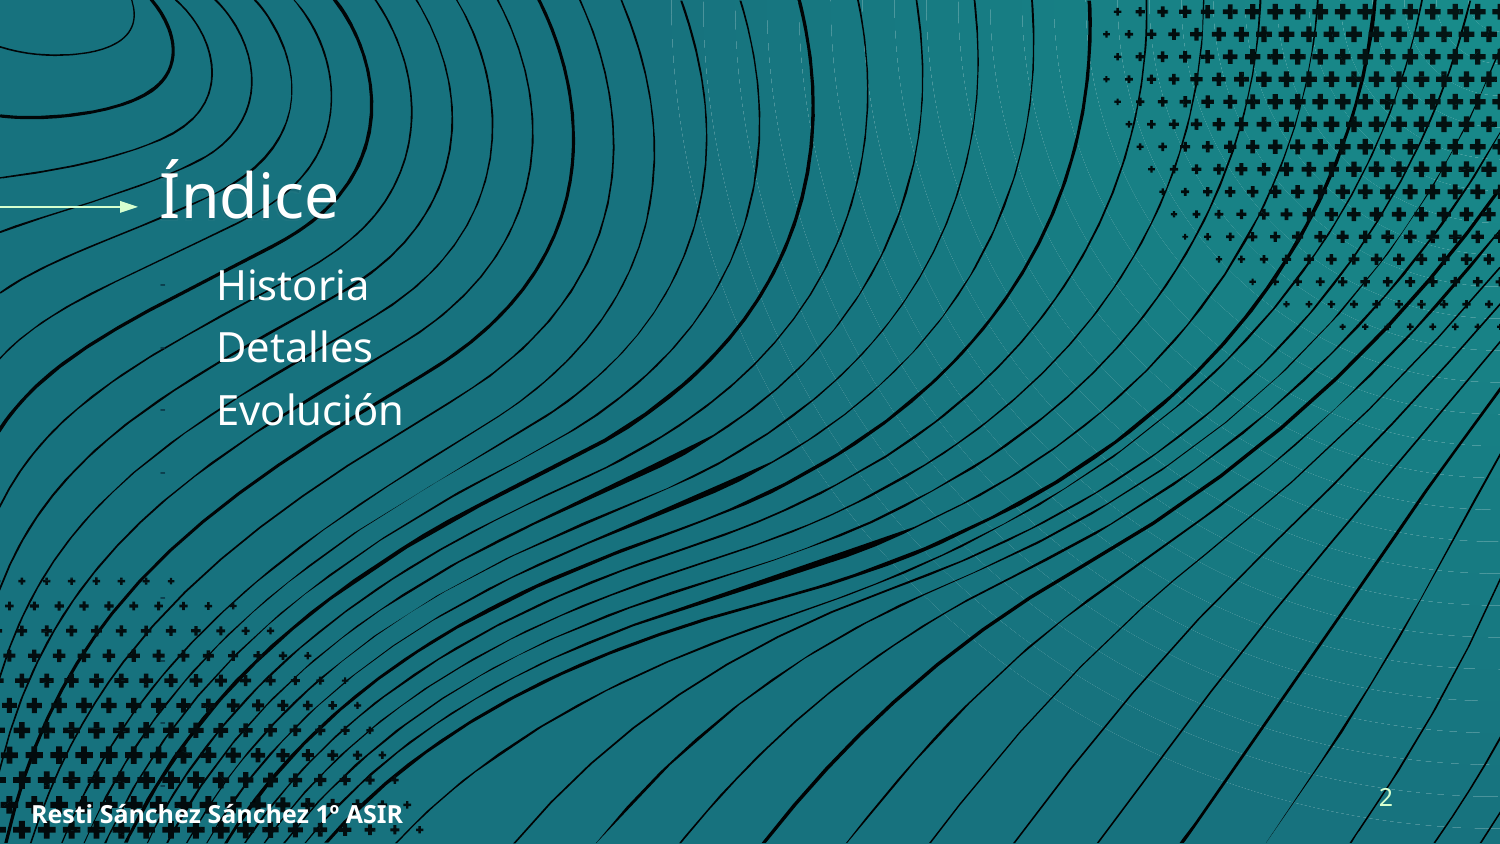

# Índice
Historia
Detalles
Evolución
Resti Sánchez Sánchez 1º ASIR